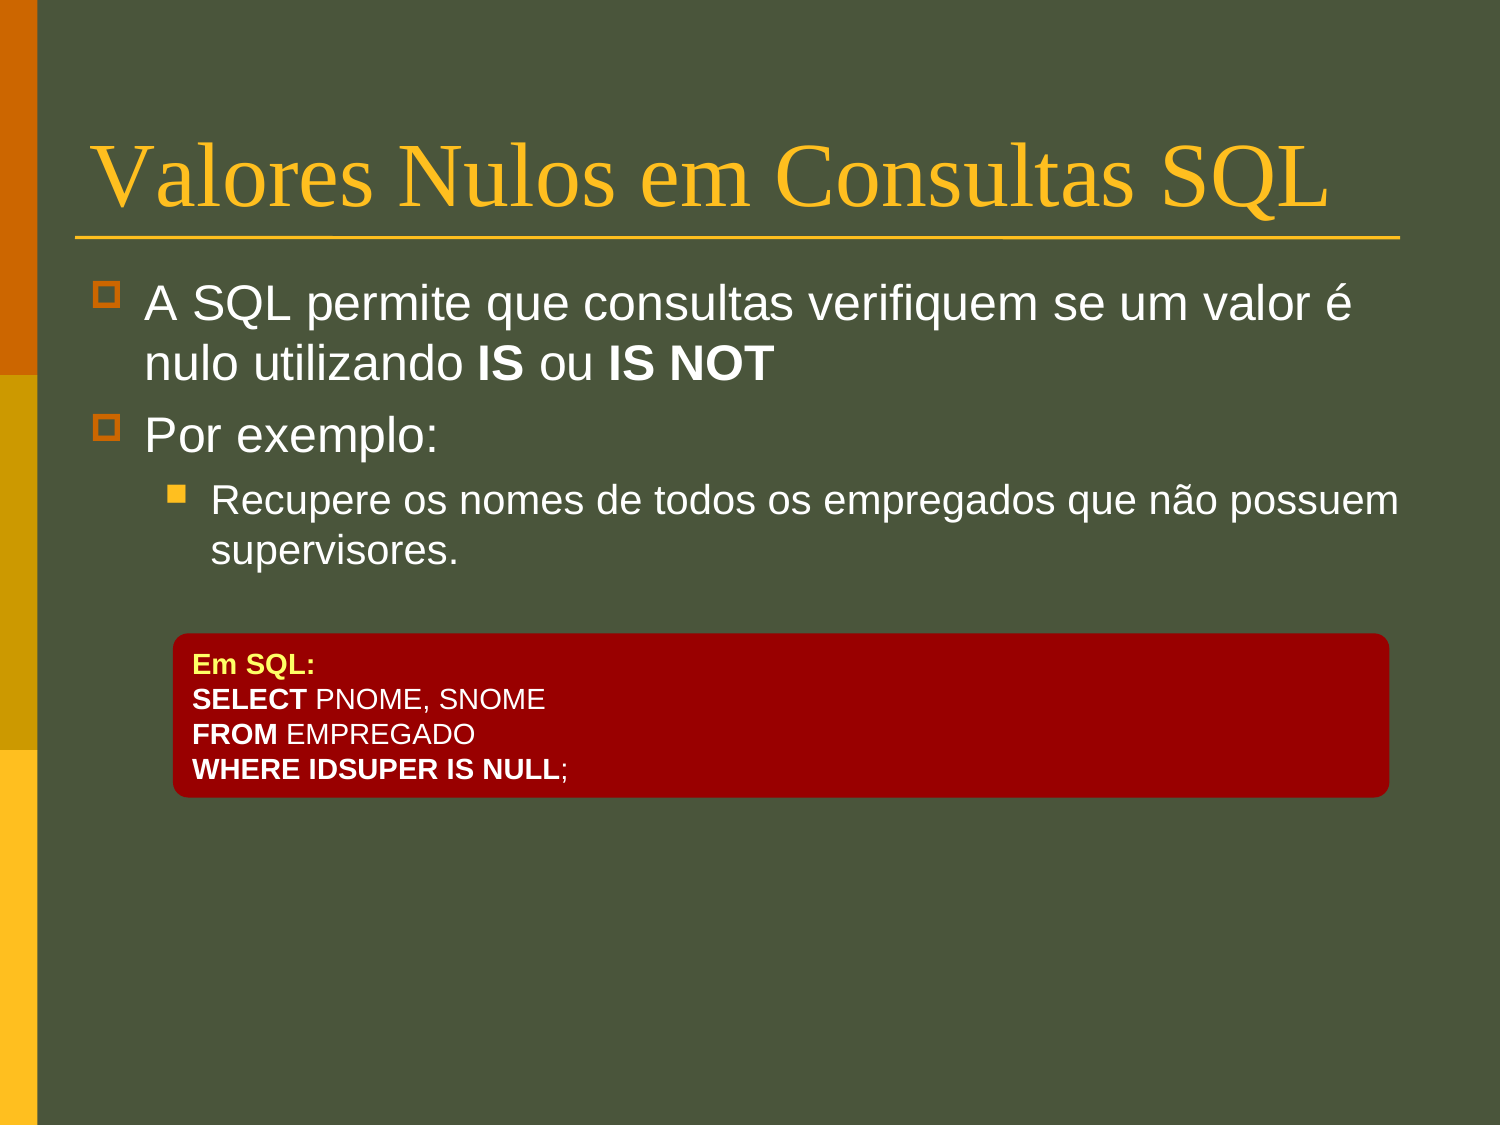

# Valores Nulos em Consultas SQL
A SQL permite que consultas verifiquem se um valor é nulo utilizando IS ou IS NOT
Por exemplo:
Recupere os nomes de todos os empregados que não possuem supervisores.
Em SQL:
SELECT PNOME, SNOME
FROM EMPREGADO
WHERE IDSUPER IS NULL;